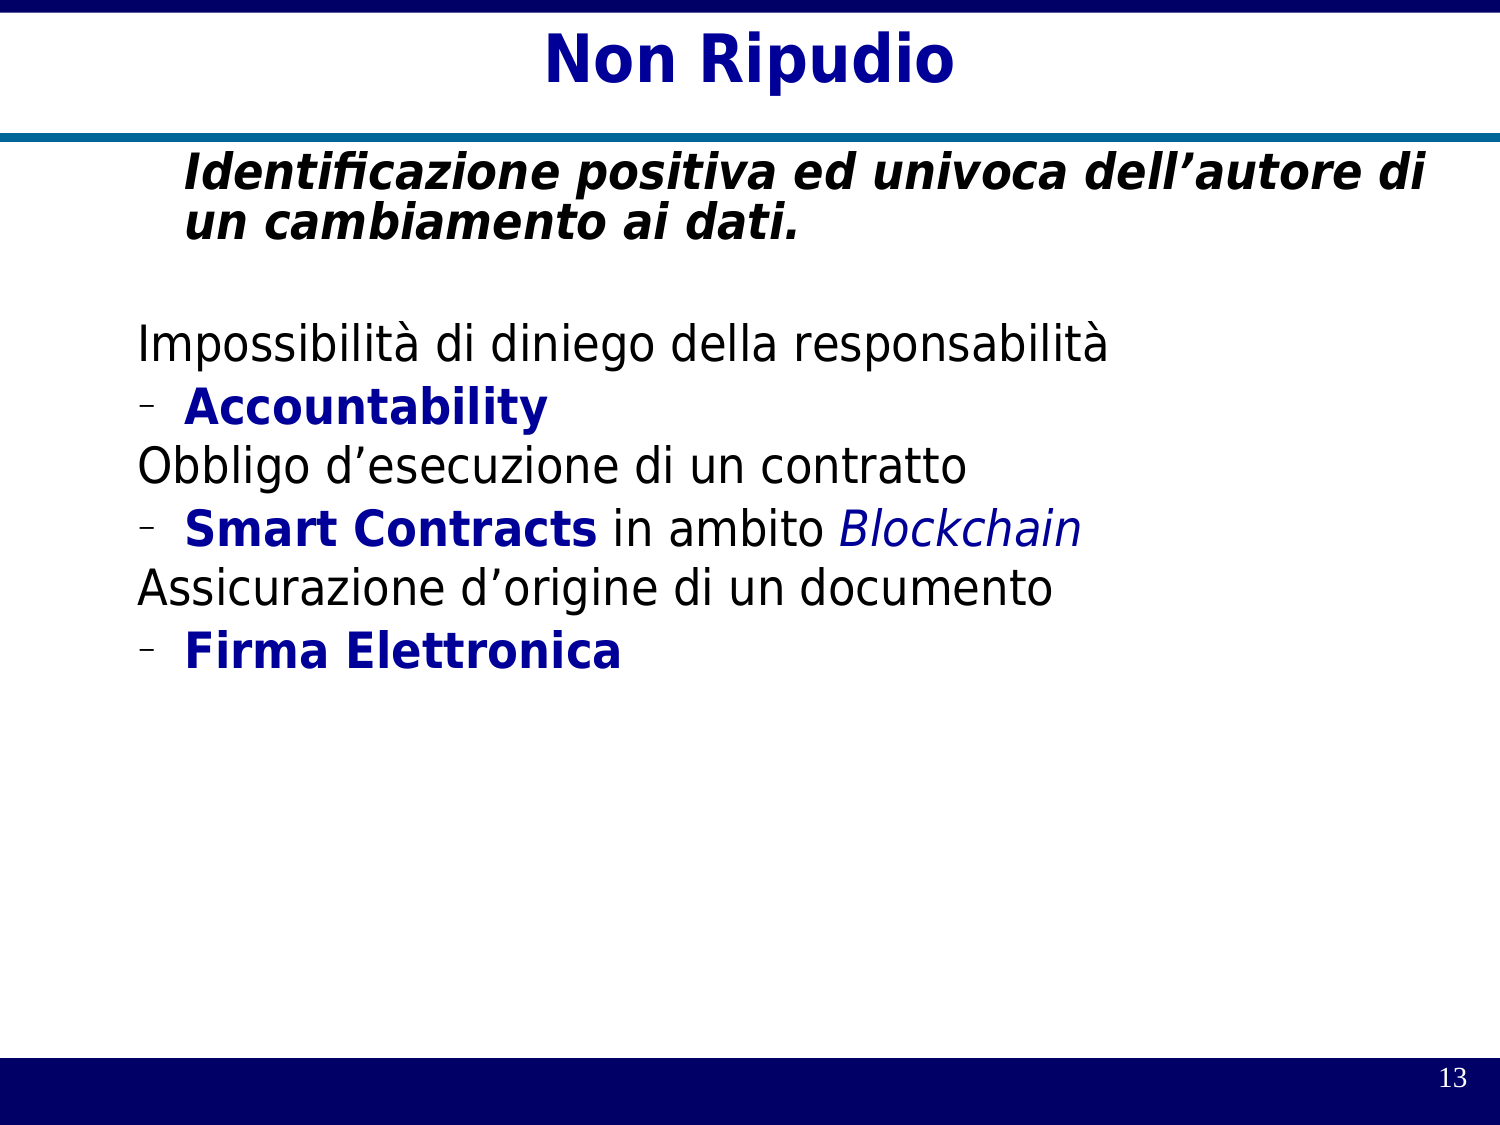

# Non Ripudio
Identificazione positiva ed univoca dell’autore di un cambiamento ai dati.
Impossibilità di diniego della responsabilità
Accountability
Obbligo d’esecuzione di un contratto
Smart Contracts in ambito Blockchain
Assicurazione d’origine di un documento
Firma Elettronica